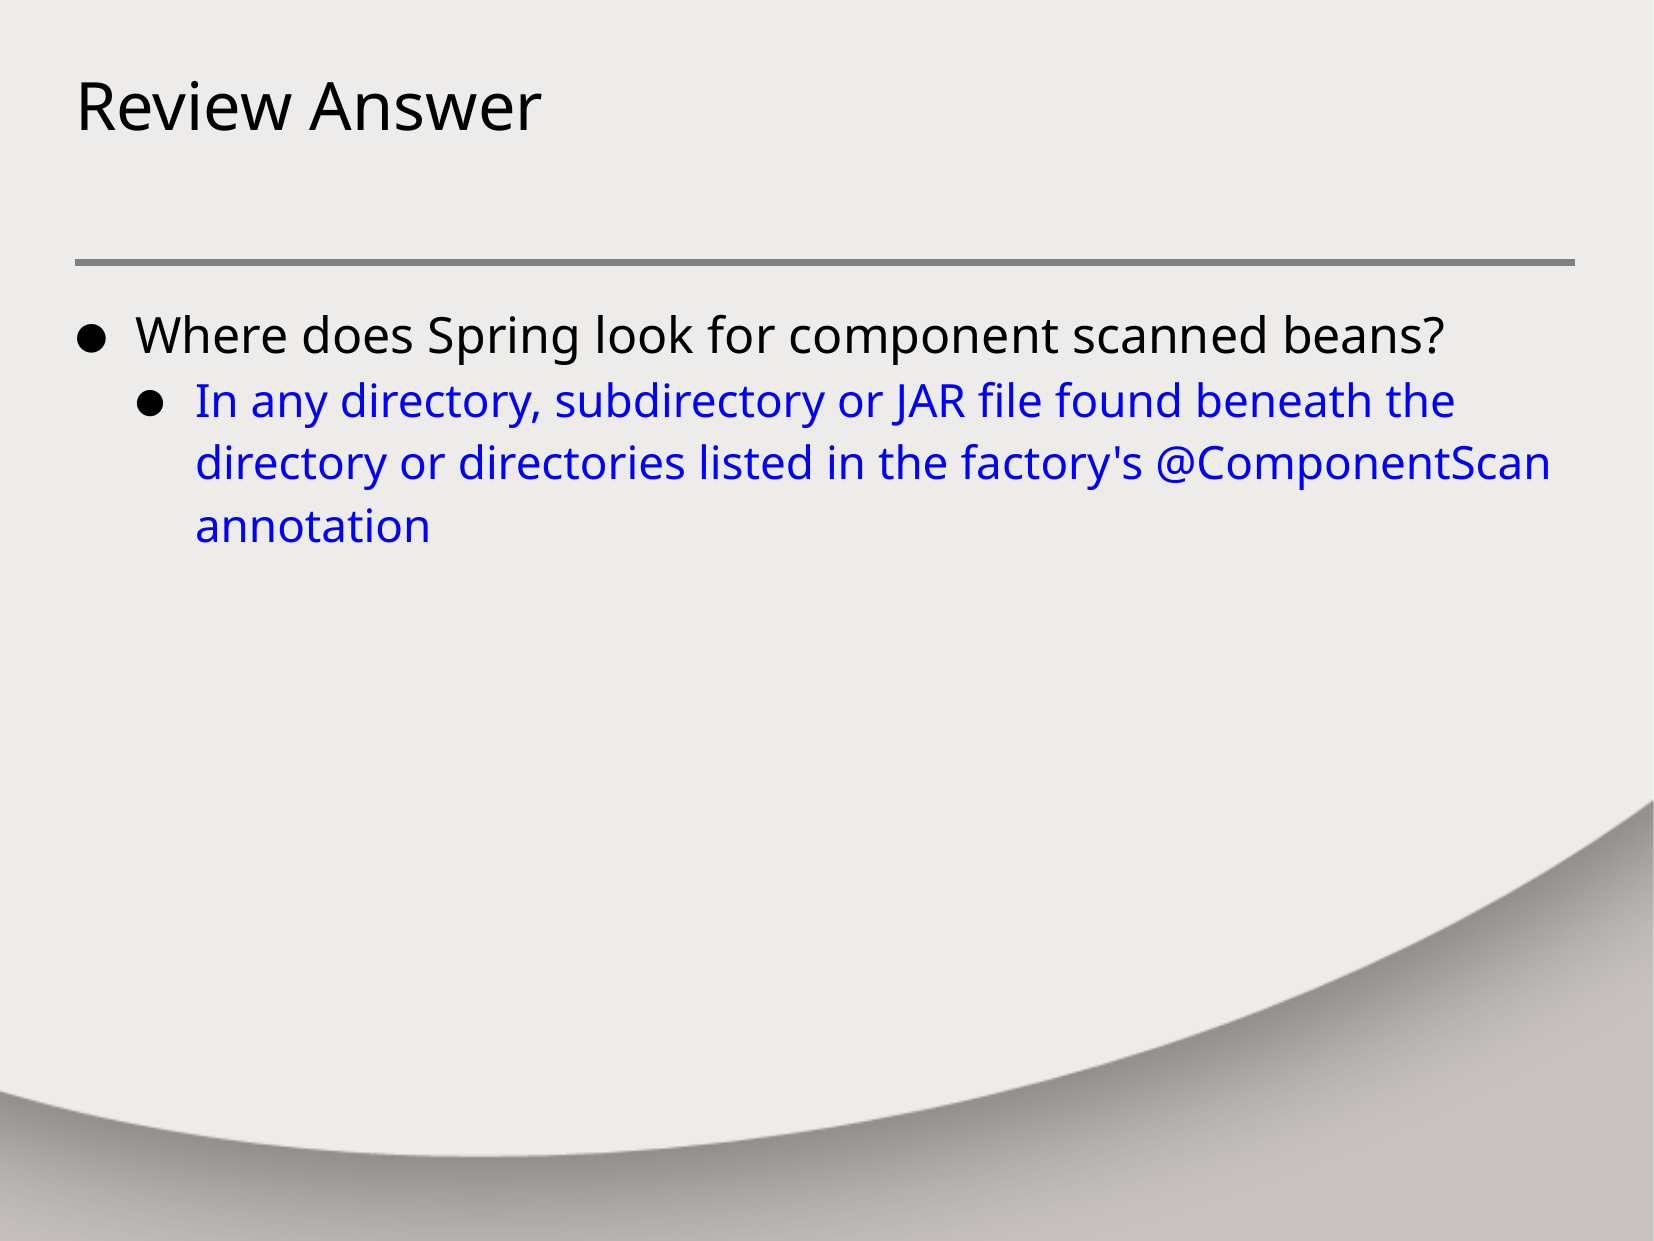

# Review Answer
Where does Spring look for component scanned beans?
In any directory, subdirectory or JAR file found beneath the directory or directories listed in the factory's @ComponentScan annotation